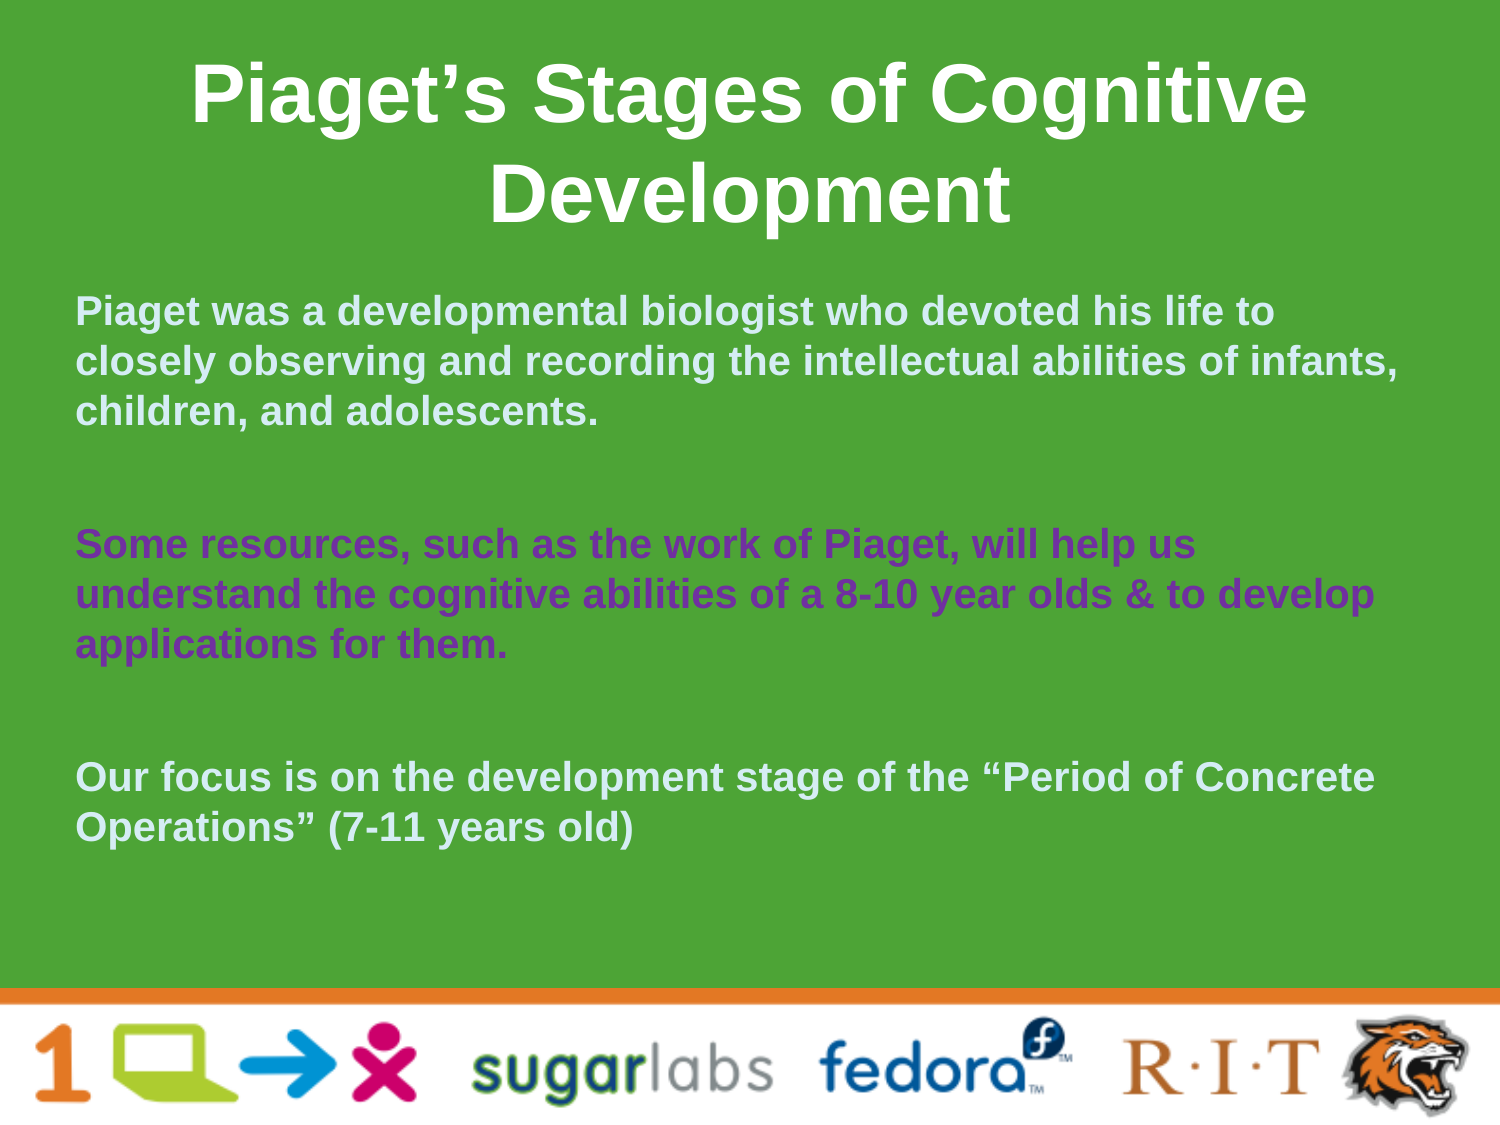

# Piaget’s Stages of Cognitive Development
Piaget was a developmental biologist who devoted his life to closely observing and recording the intellectual abilities of infants, children, and adolescents.
Some resources, such as the work of Piaget, will help us understand the cognitive abilities of a 8-10 year olds & to develop applications for them.
Our focus is on the development stage of the “Period of Concrete Operations” (7-11 years old)